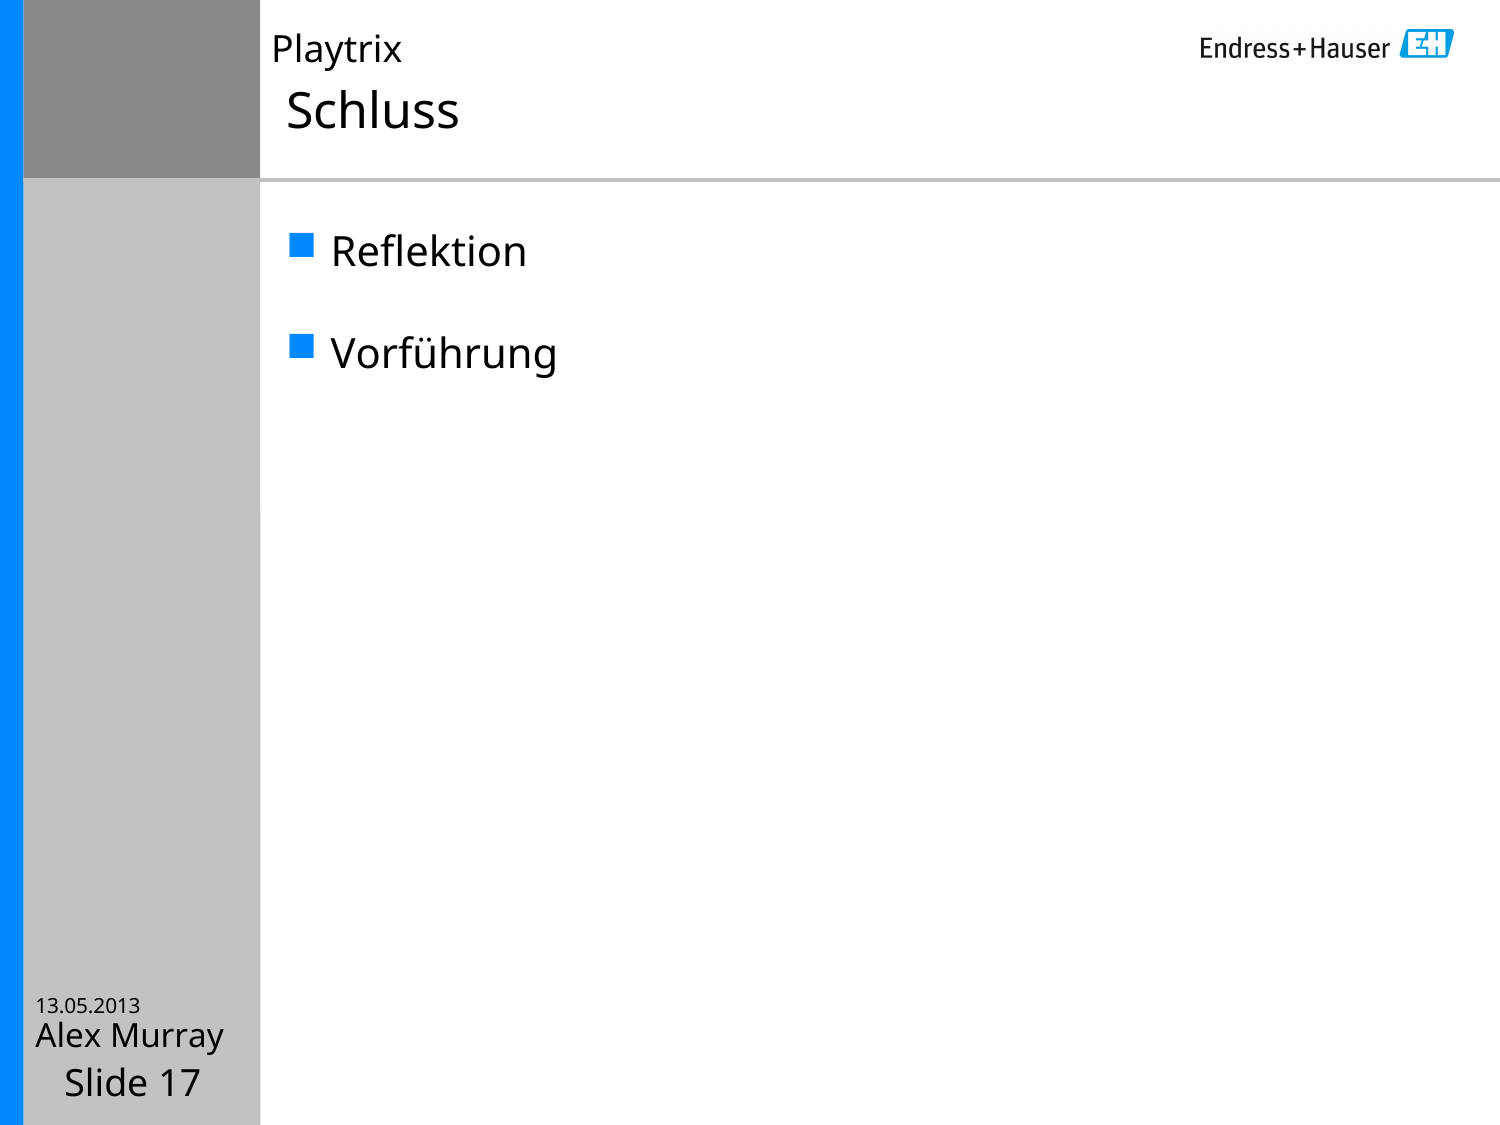

Playtrix
# Schluss
Reflektion
Vorführung
Alex Murray
17